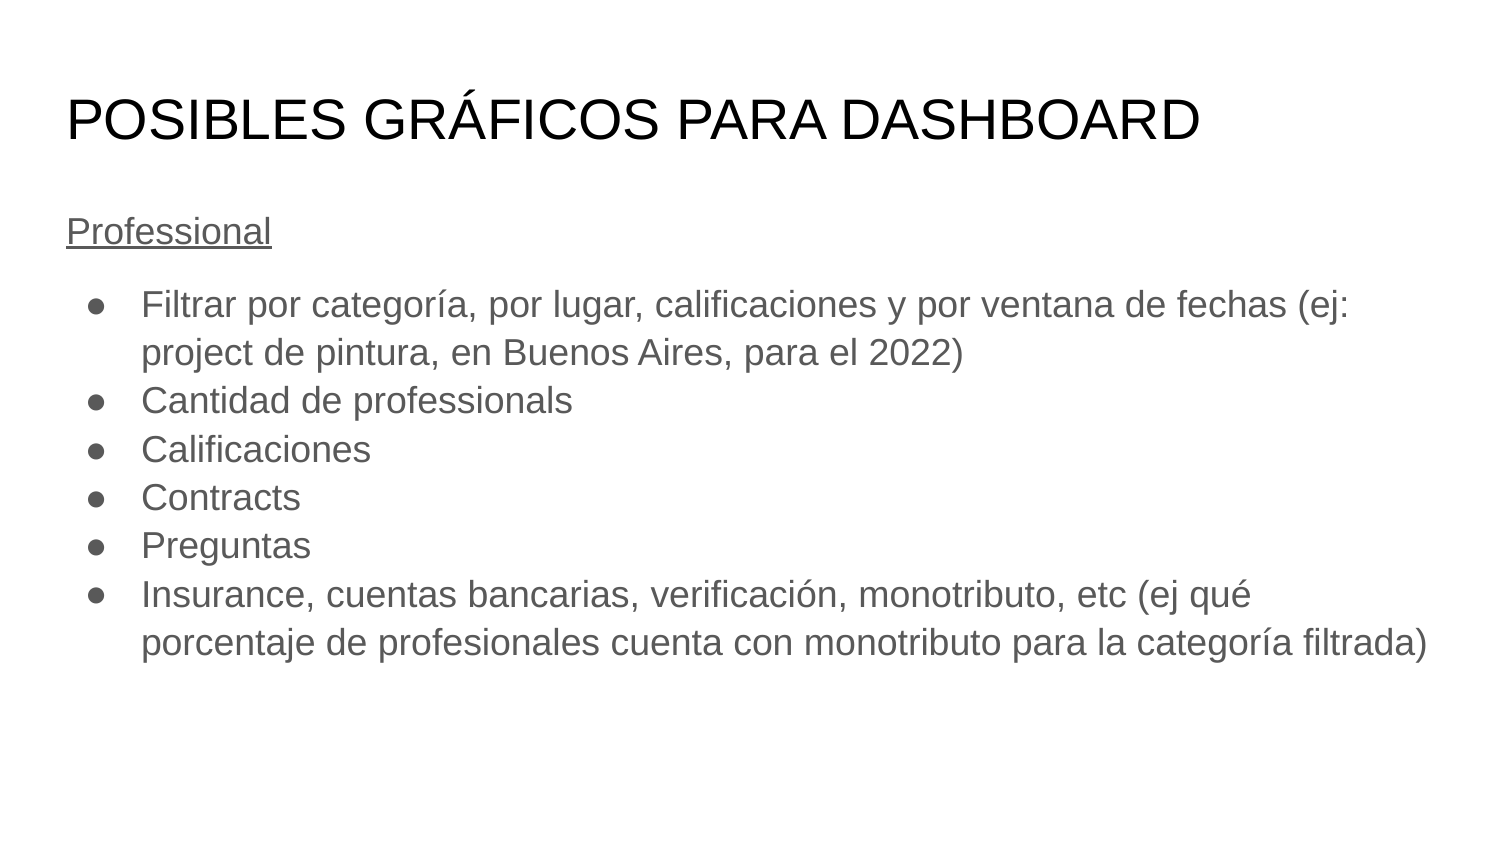

# POSIBLES GRÁFICOS PARA DASHBOARD
Professional
Filtrar por categoría, por lugar, calificaciones y por ventana de fechas (ej: project de pintura, en Buenos Aires, para el 2022)
Cantidad de professionals
Calificaciones
Contracts
Preguntas
Insurance, cuentas bancarias, verificación, monotributo, etc (ej qué porcentaje de profesionales cuenta con monotributo para la categoría filtrada)